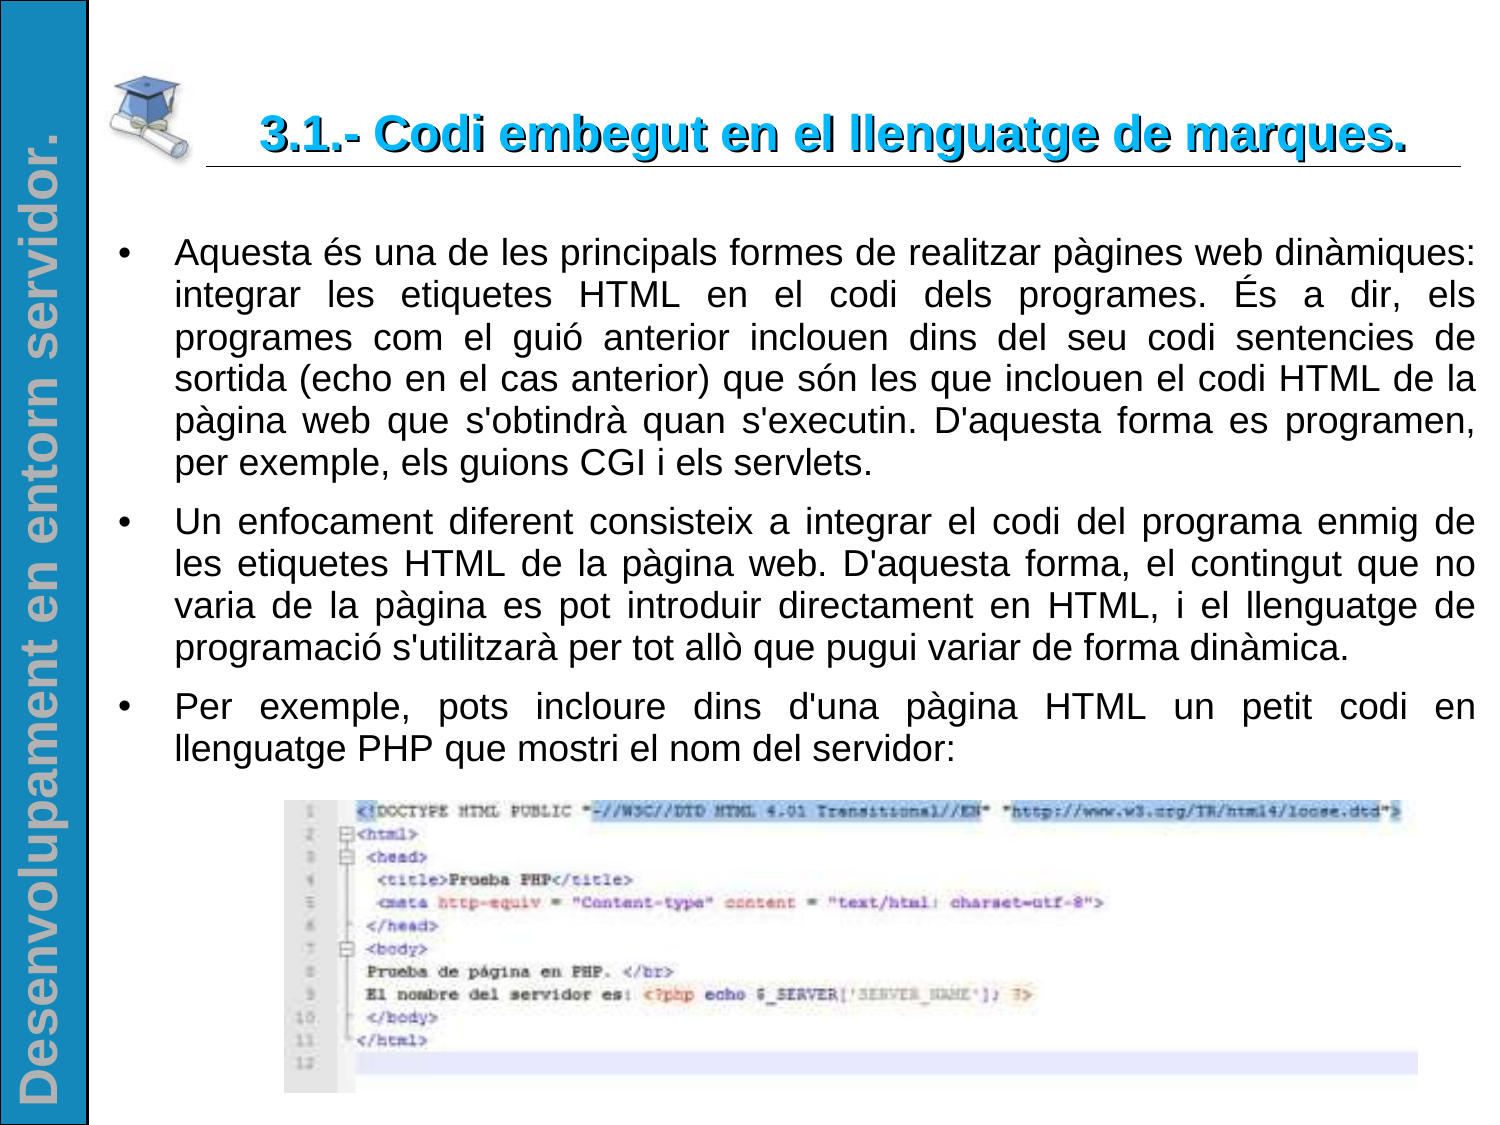

# 3.1.- Codi embegut en el llenguatge de marques.
Aquesta és una de les principals formes de realitzar pàgines web dinàmiques: integrar les etiquetes HTML en el codi dels programes. És a dir, els programes com el guió anterior inclouen dins del seu codi sentencies de sortida (echo en el cas anterior) que són les que inclouen el codi HTML de la pàgina web que s'obtindrà quan s'executin. D'aquesta forma es programen, per exemple, els guions CGI i els servlets.
Un enfocament diferent consisteix a integrar el codi del programa enmig de les etiquetes HTML de la pàgina web. D'aquesta forma, el contingut que no varia de la pàgina es pot introduir directament en HTML, i el llenguatge de programació s'utilitzarà per tot allò que pugui variar de forma dinàmica.
Per exemple, pots incloure dins d'una pàgina HTML un petit codi en llenguatge PHP que mostri el nom del servidor: